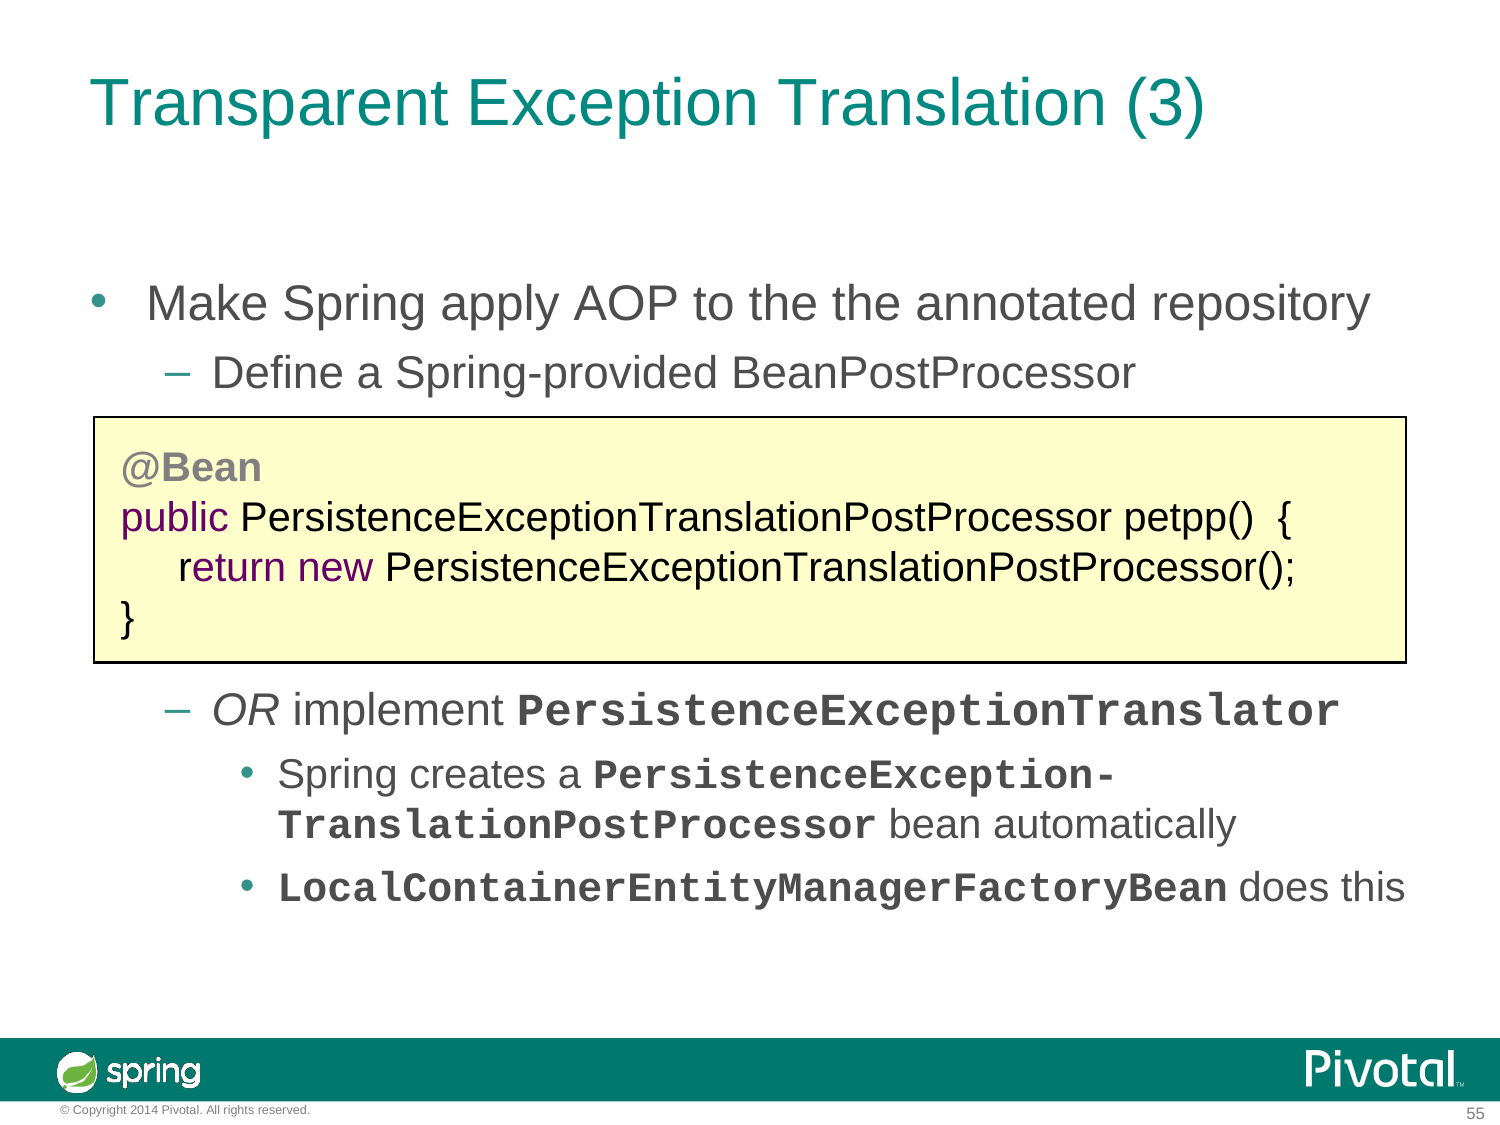

# Transparent Exception Translation (3)
Make Spring apply AOP to the the annotated repository
Define a Spring-provided BeanPostProcessor
OR implement PersistenceExceptionTranslator
Spring creates a PersistenceException-TranslationPostProcessor bean automatically
LocalContainerEntityManagerFactoryBean does this
@Bean
public PersistenceExceptionTranslationPostProcessor petpp() {
 return new PersistenceExceptionTranslationPostProcessor();
}